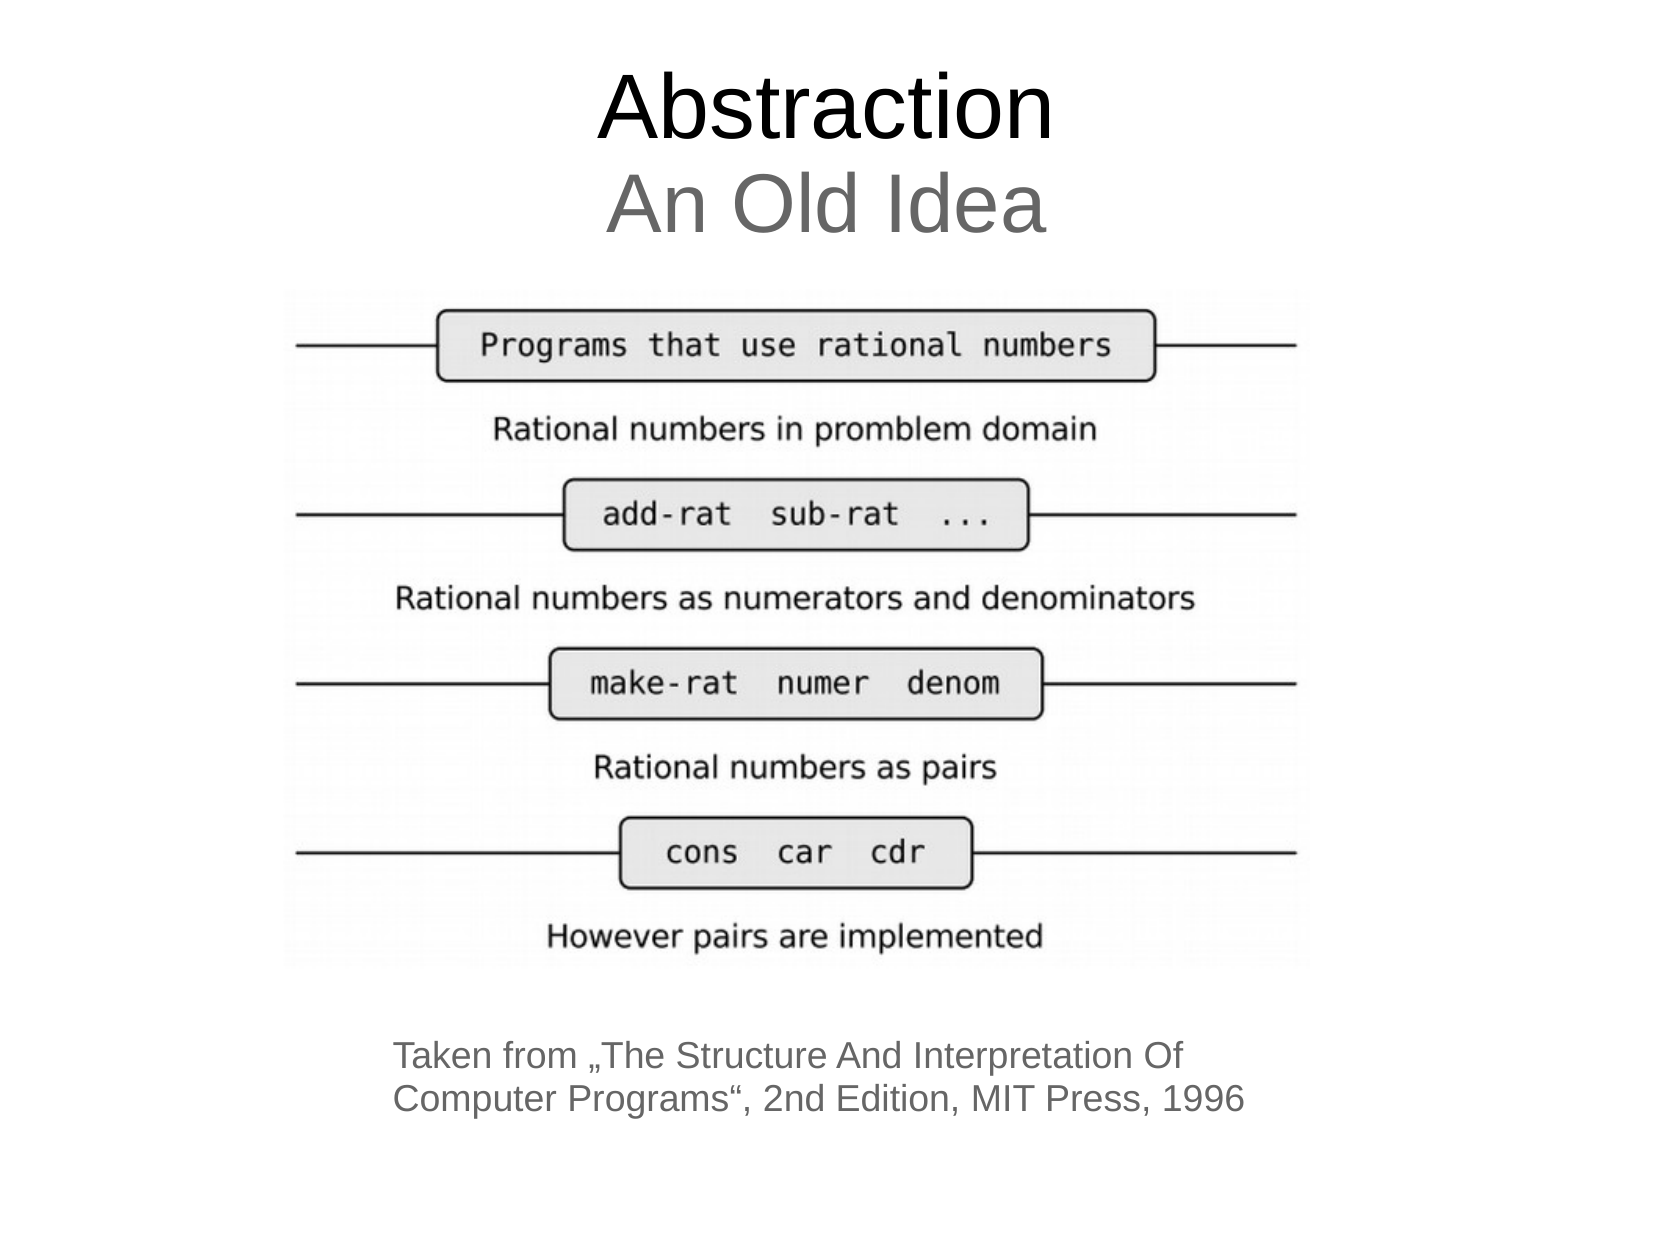

# Abstraction An Old Idea
Taken from „The Structure And Interpretation Of Computer Programs“, 2nd Edition, MIT Press, 1996